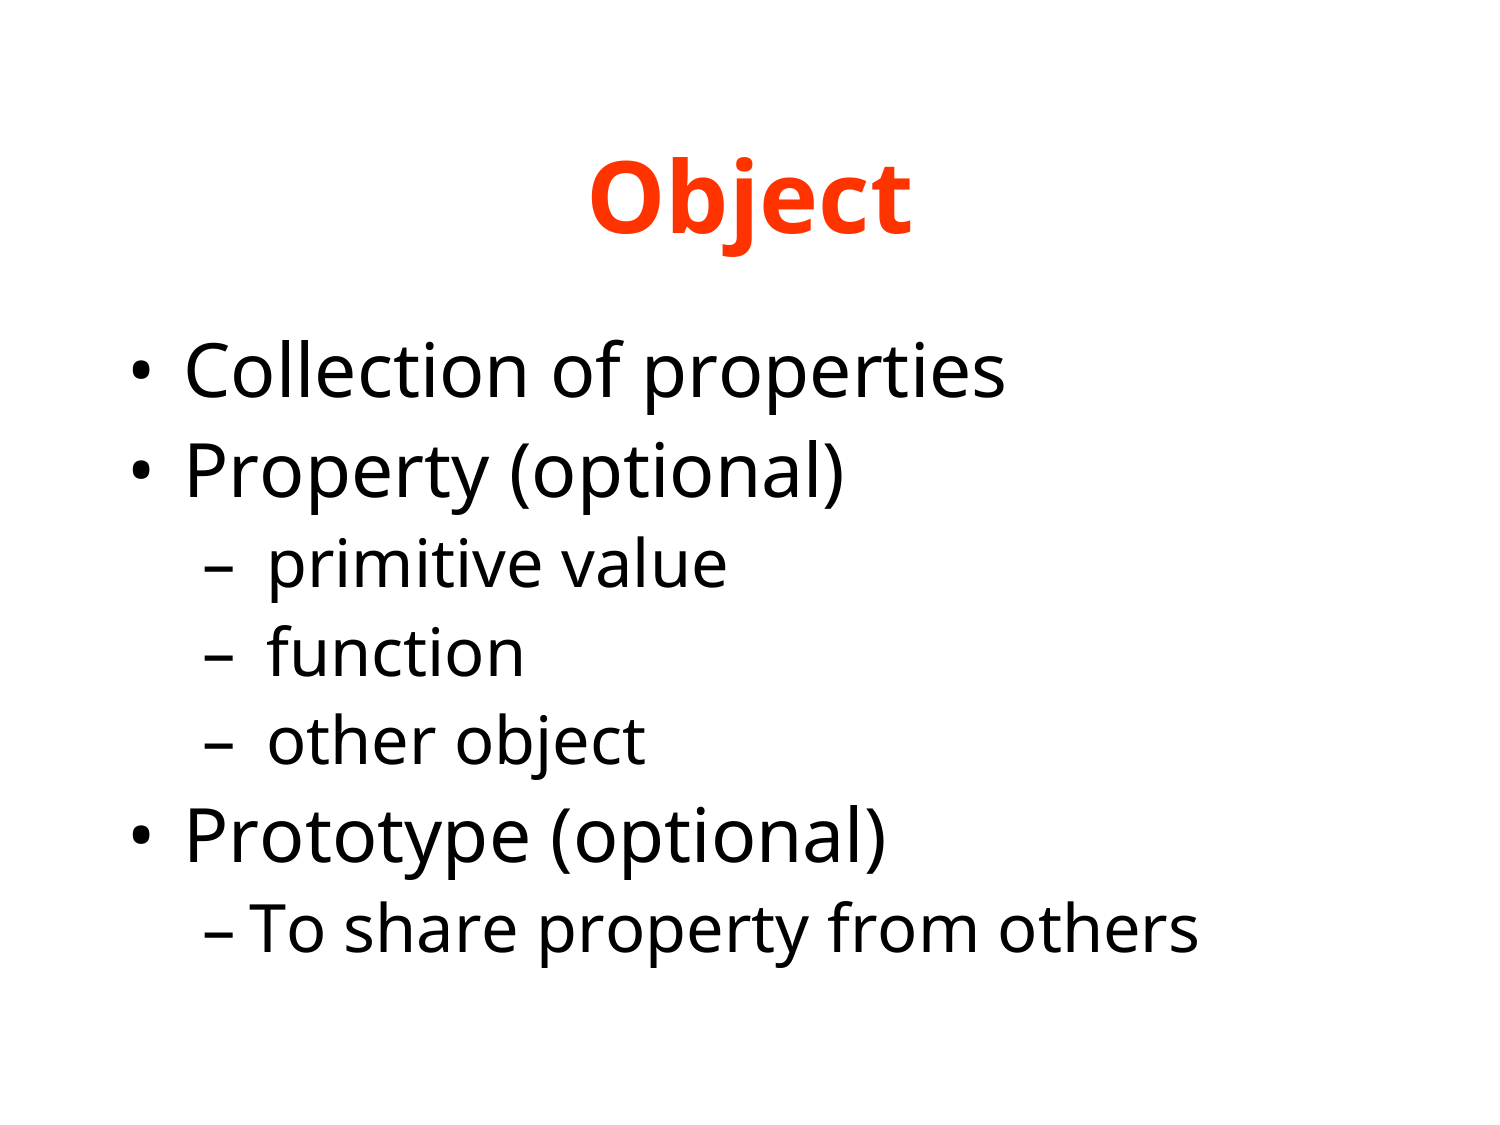

# Object
Collection of properties
Property (optional)
 primitive value
 function
 other object
Prototype (optional)
To share property from others